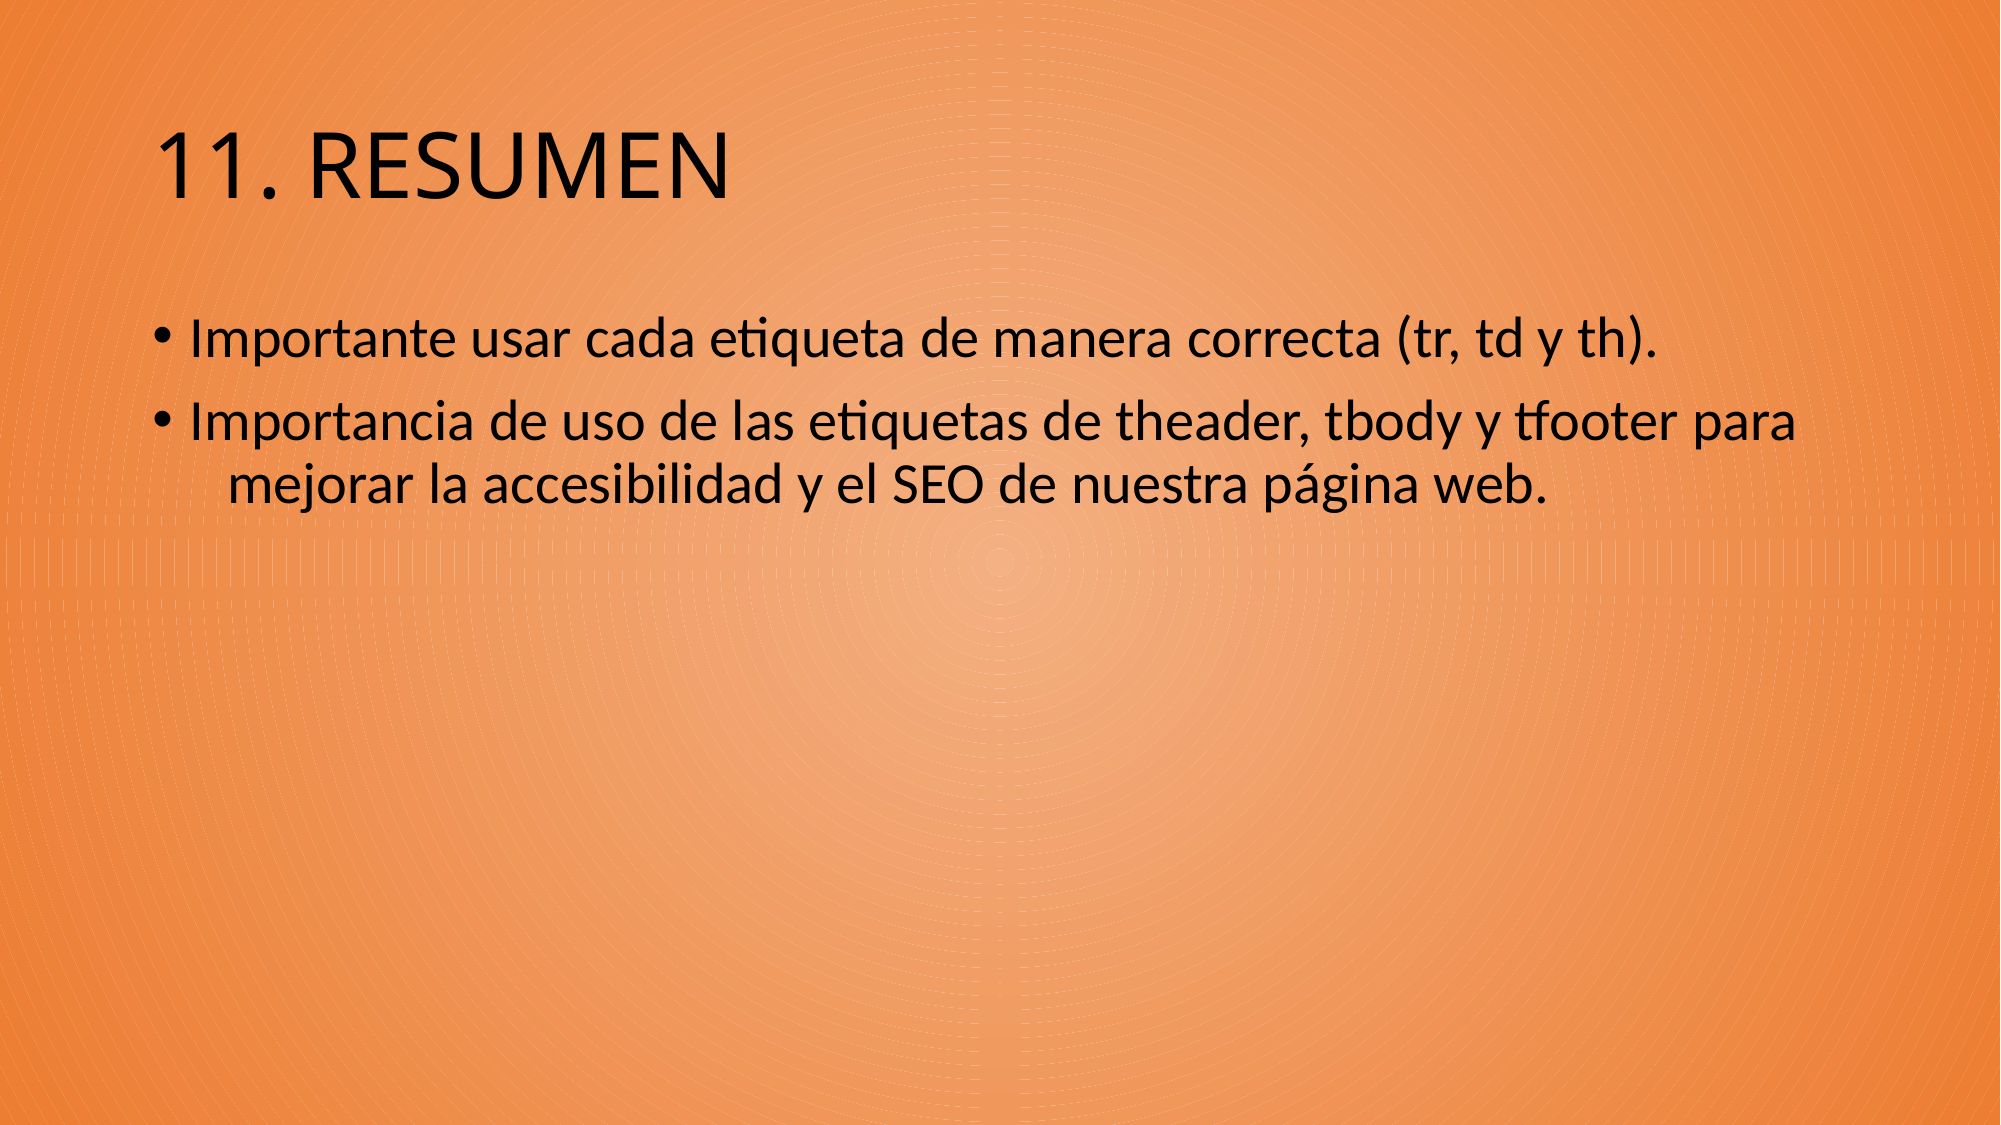

# 11. RESUMEN
Importante usar cada etiqueta de manera correcta (tr, td y th).
Importancia de uso de las etiquetas de theader, tbody y tfooter para mejorar la accesibilidad y el SEO de nuestra página web.